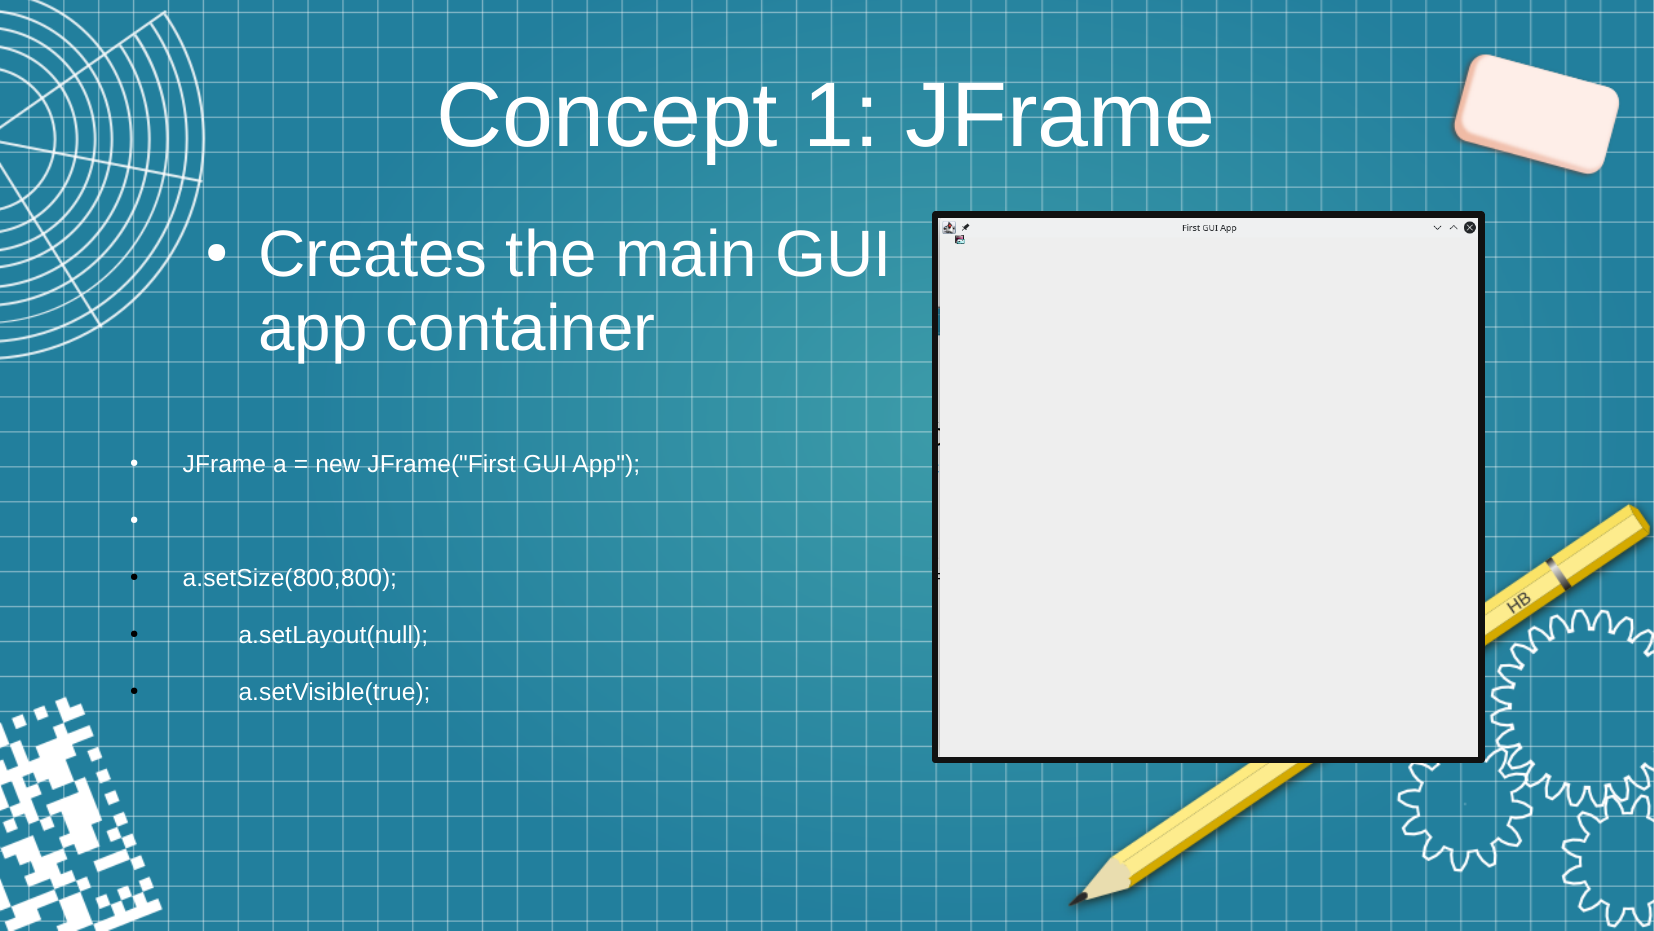

# Concept 1: JFrame
Creates the main GUI app container
JFrame a = new JFrame("First GUI App");
a.setSize(800,800);
 a.setLayout(null);
 a.setVisible(true);